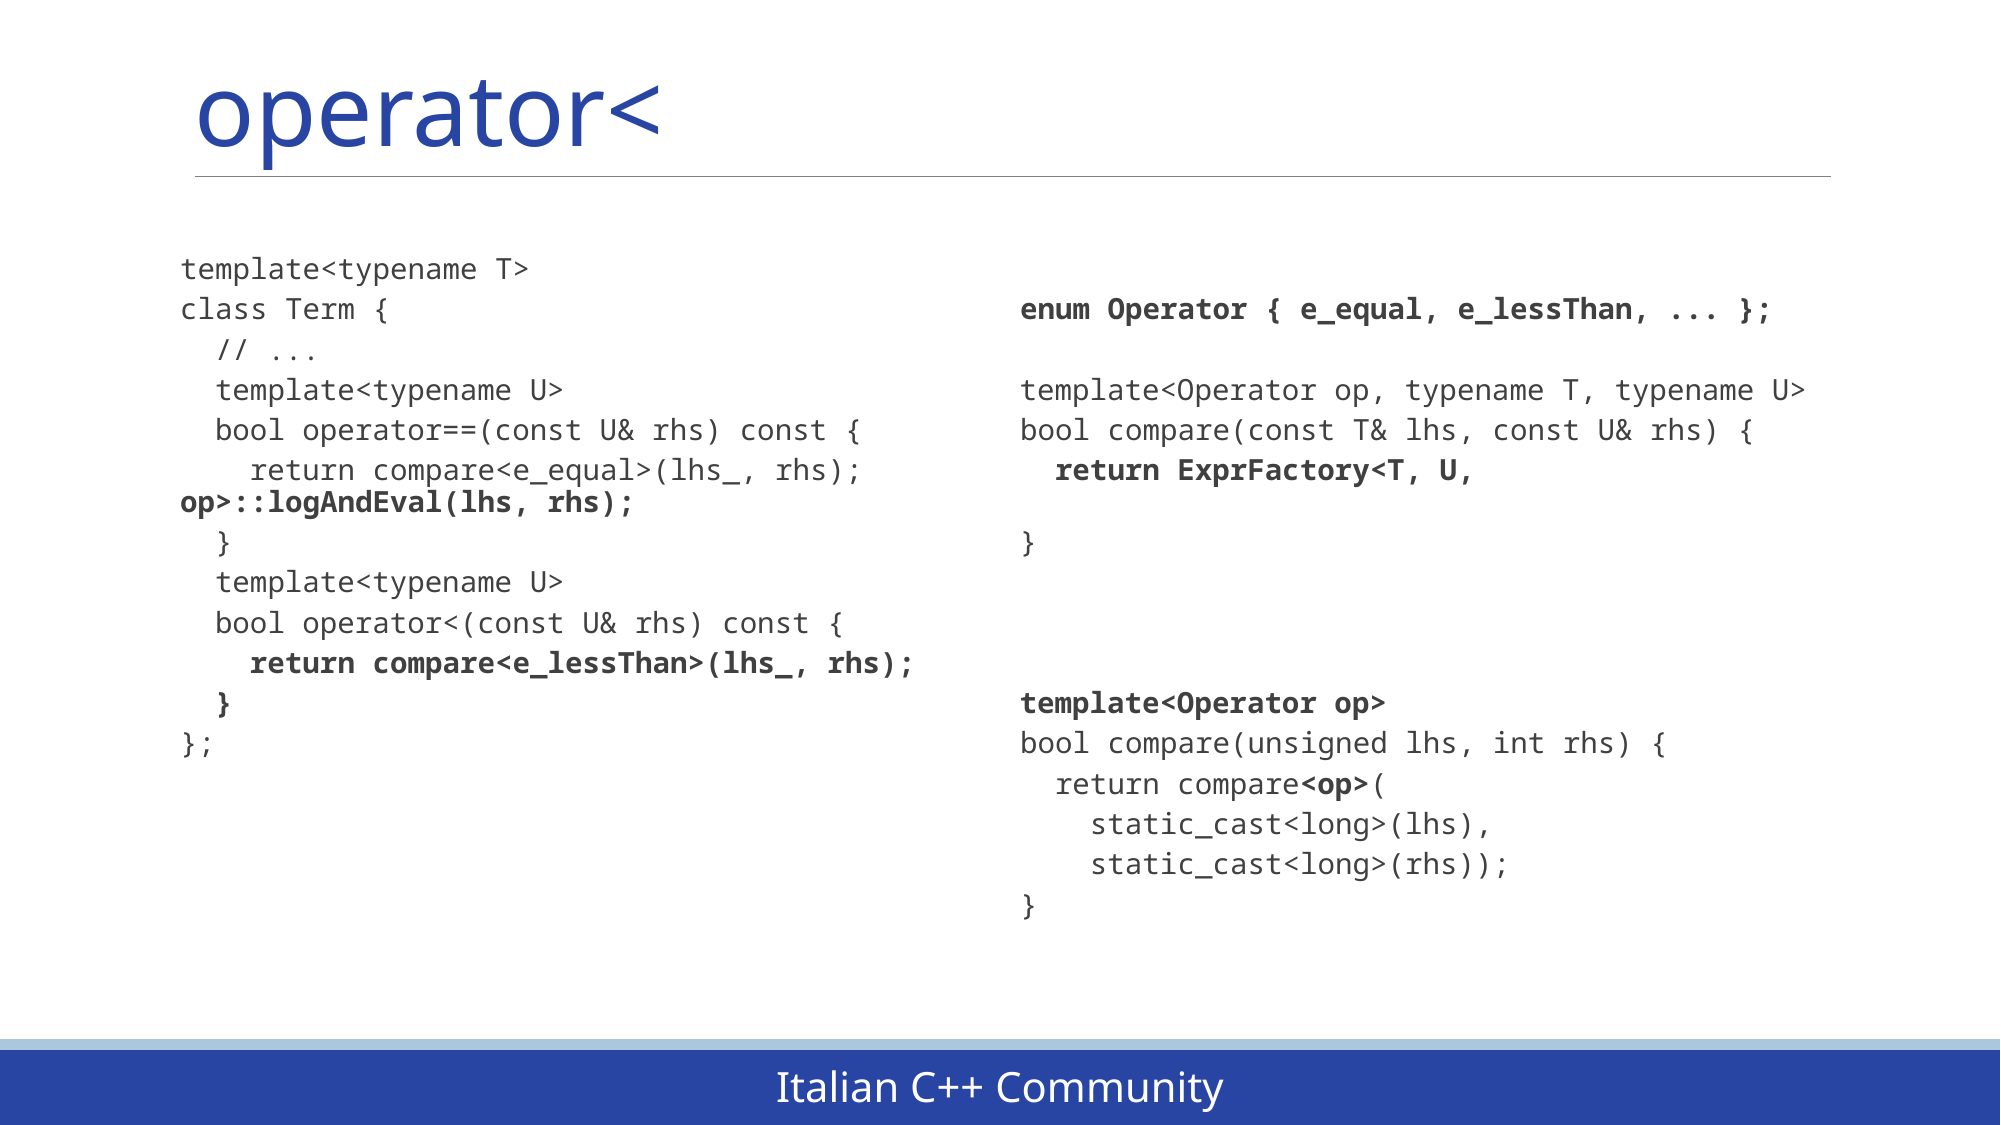

# operator<
template<typename T>
class Term { enum Operator { e_equal, e_lessThan, ... };
 // ...
 template<typename U> template<Operator op, typename T, typename U>
 bool operator==(const U& rhs) const { bool compare(const T& lhs, const U& rhs) {
 return compare<e_equal>(lhs_, rhs); return ExprFactory<T, U, op>::logAndEval(lhs, rhs);
 } }
 template<typename U>
 bool operator<(const U& rhs) const {
 return compare<e_lessThan>(lhs_, rhs);
 } template<Operator op>
}; bool compare(unsigned lhs, int rhs) {
 return compare<op>(
 static_cast<long>(lhs),
 static_cast<long>(rhs));
 }